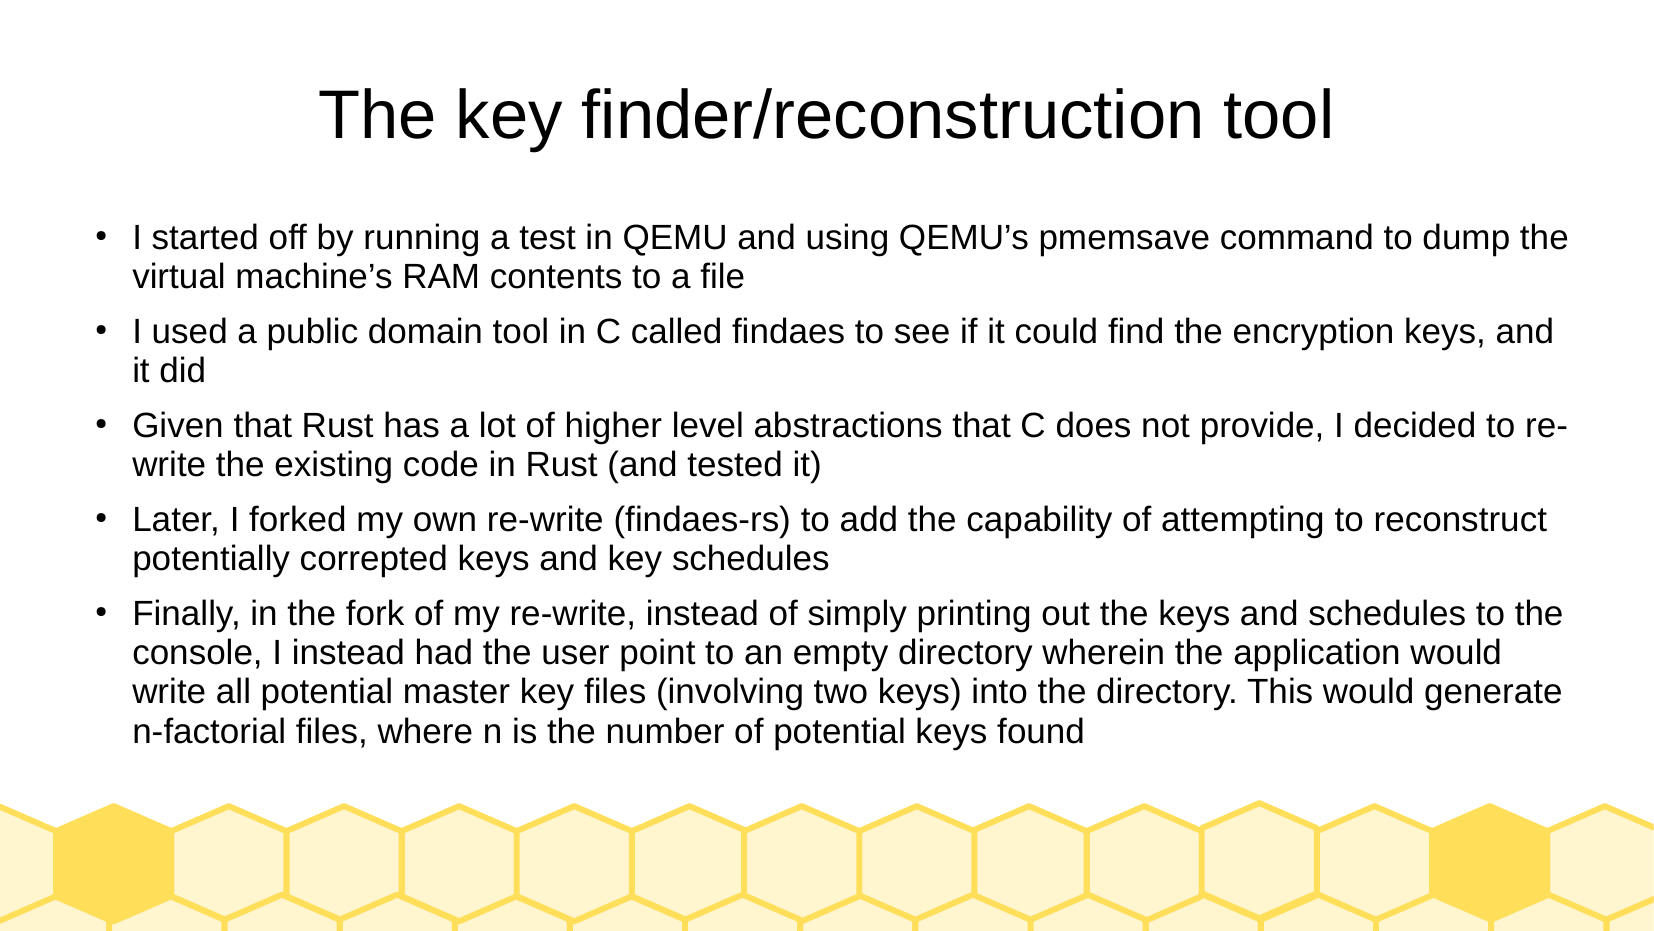

# The key finder/reconstruction tool
I started off by running a test in QEMU and using QEMU’s pmemsave command to dump the virtual machine’s RAM contents to a file
I used a public domain tool in C called findaes to see if it could find the encryption keys, and it did
Given that Rust has a lot of higher level abstractions that C does not provide, I decided to re-write the existing code in Rust (and tested it)
Later, I forked my own re-write (findaes-rs) to add the capability of attempting to reconstruct potentially correpted keys and key schedules
Finally, in the fork of my re-write, instead of simply printing out the keys and schedules to the console, I instead had the user point to an empty directory wherein the application would write all potential master key files (involving two keys) into the directory. This would generate n-factorial files, where n is the number of potential keys found